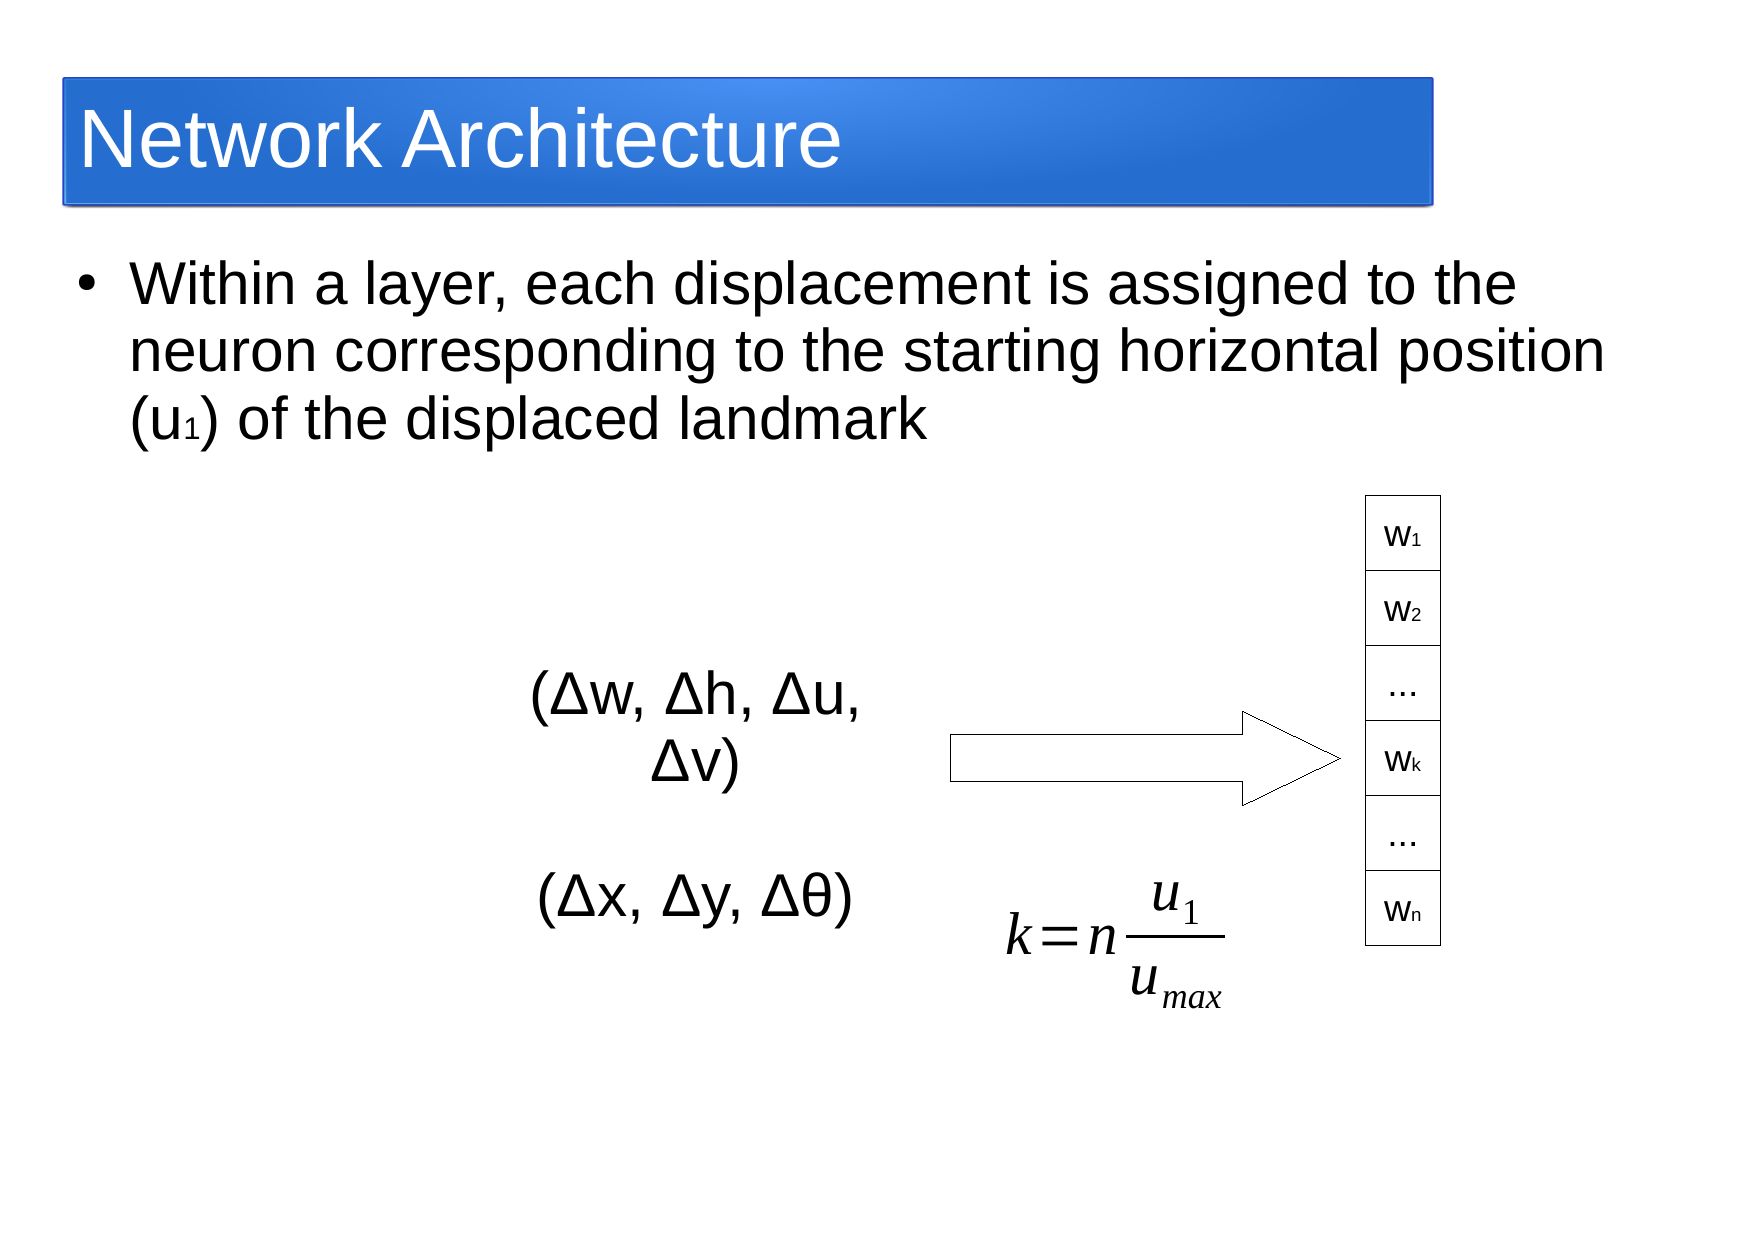

# Network Architecture
Within a layer, each displacement is assigned to the neuron corresponding to the starting horizontal position (u1) of the displaced landmark
w1
w2
...
(Δw, Δh, Δu, Δv)
(Δx, Δy, Δθ)
wk
...
wn